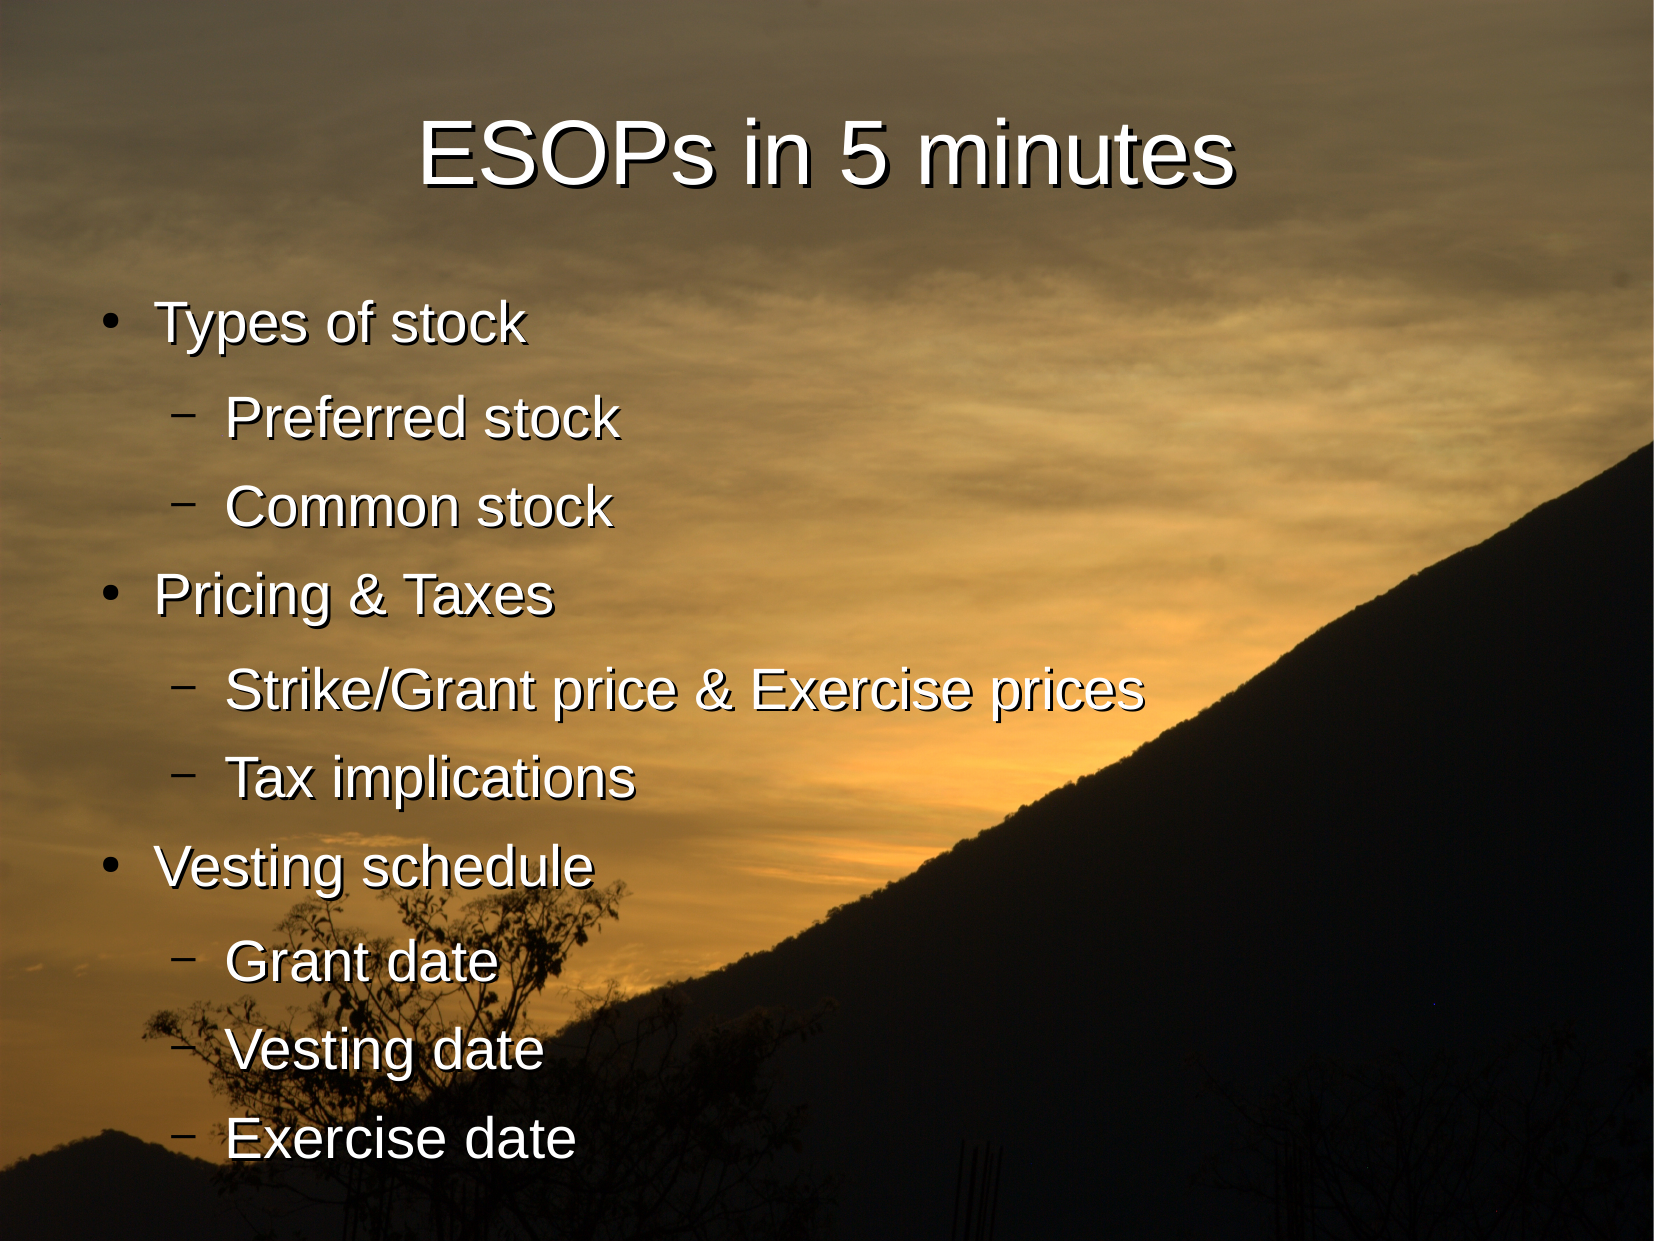

# ESOPs in 5 minutes
Types of stock
Preferred stock
Common stock
Pricing & Taxes
Strike/Grant price & Exercise prices
Tax implications
Vesting schedule
Grant date
Vesting date
Exercise date